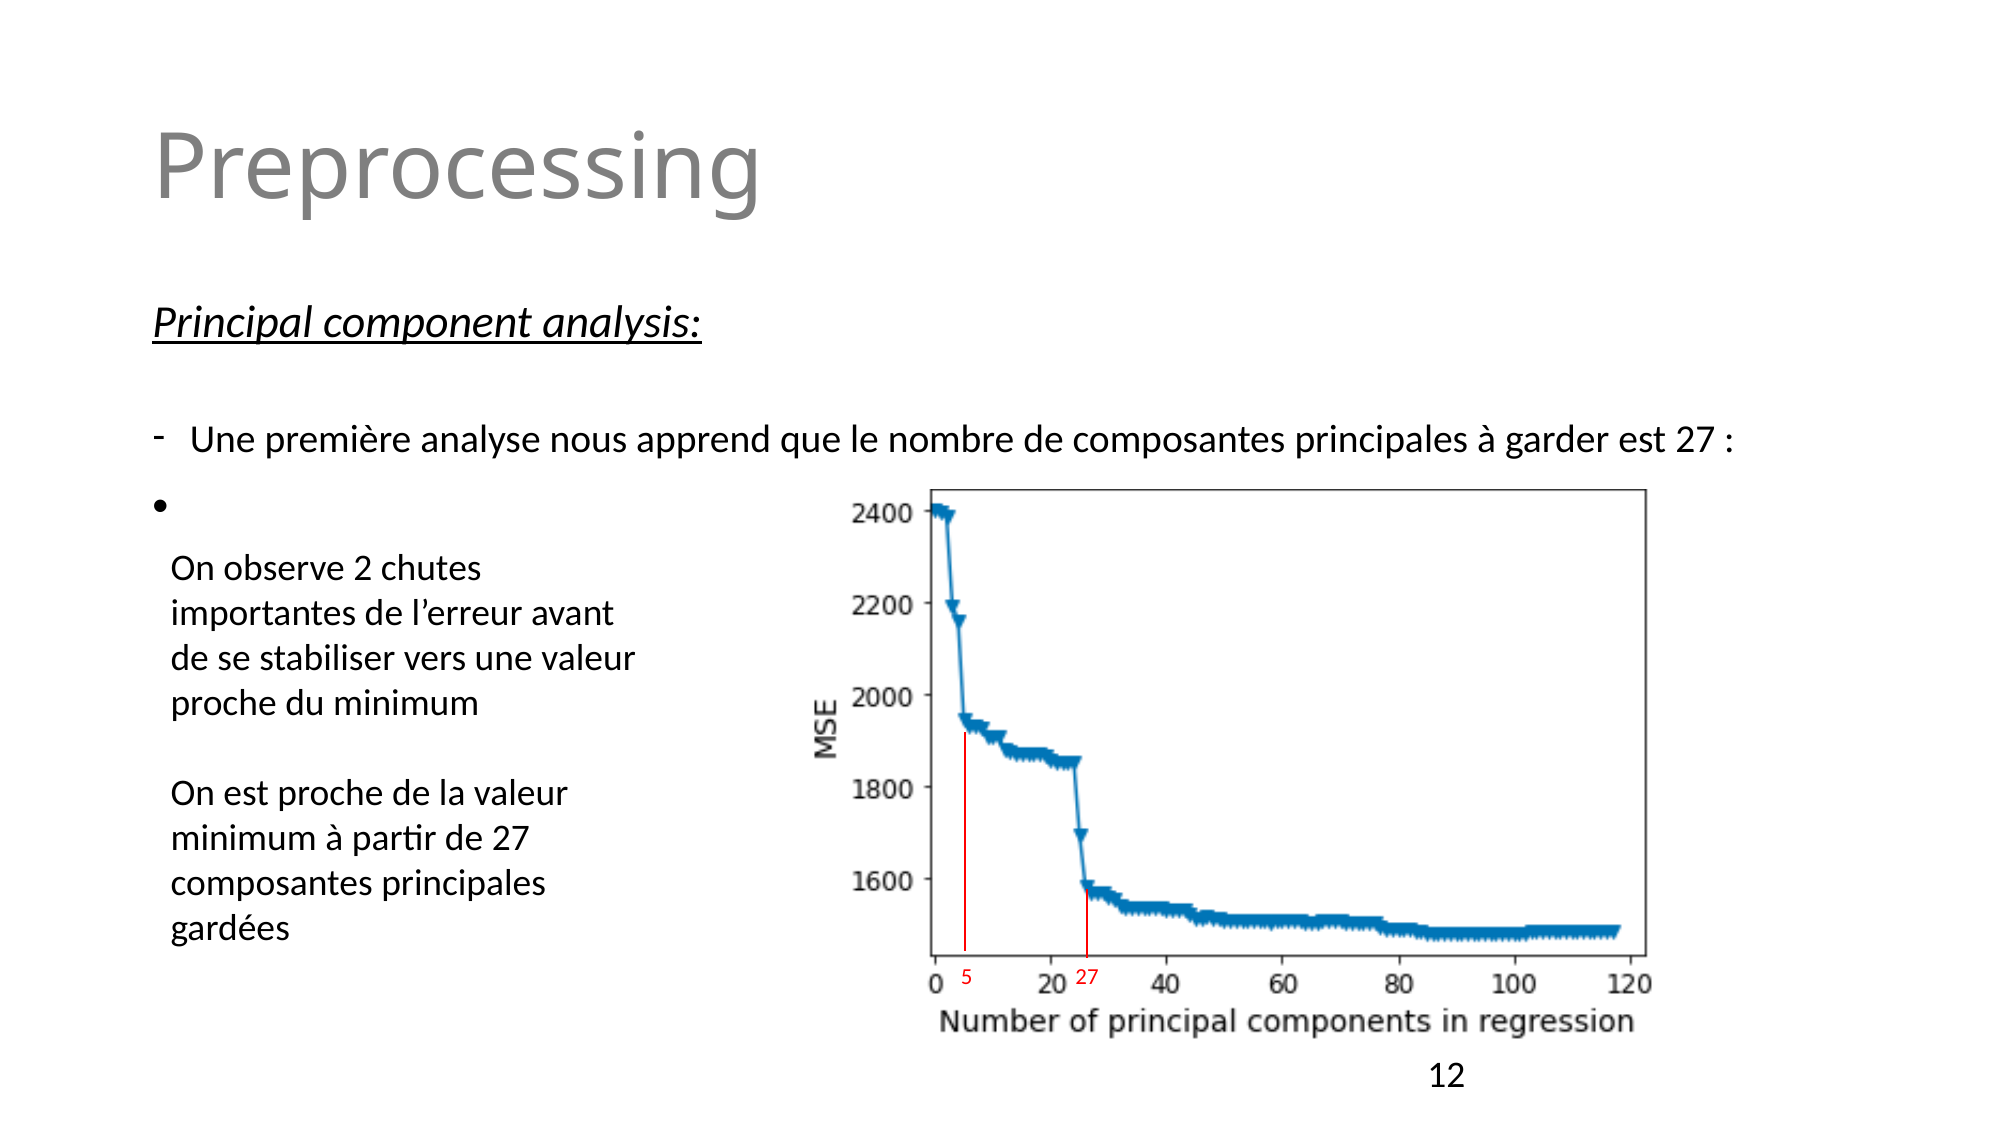

# Preprocessing
Principal component analysis:
Une première analyse nous apprend que le nombre de composantes principales à garder est 27 :
On observe 2 chutes importantes de l’erreur avant de se stabiliser vers une valeur proche du minimum
On est proche de la valeur minimum à partir de 27 composantes principales gardées
5
27